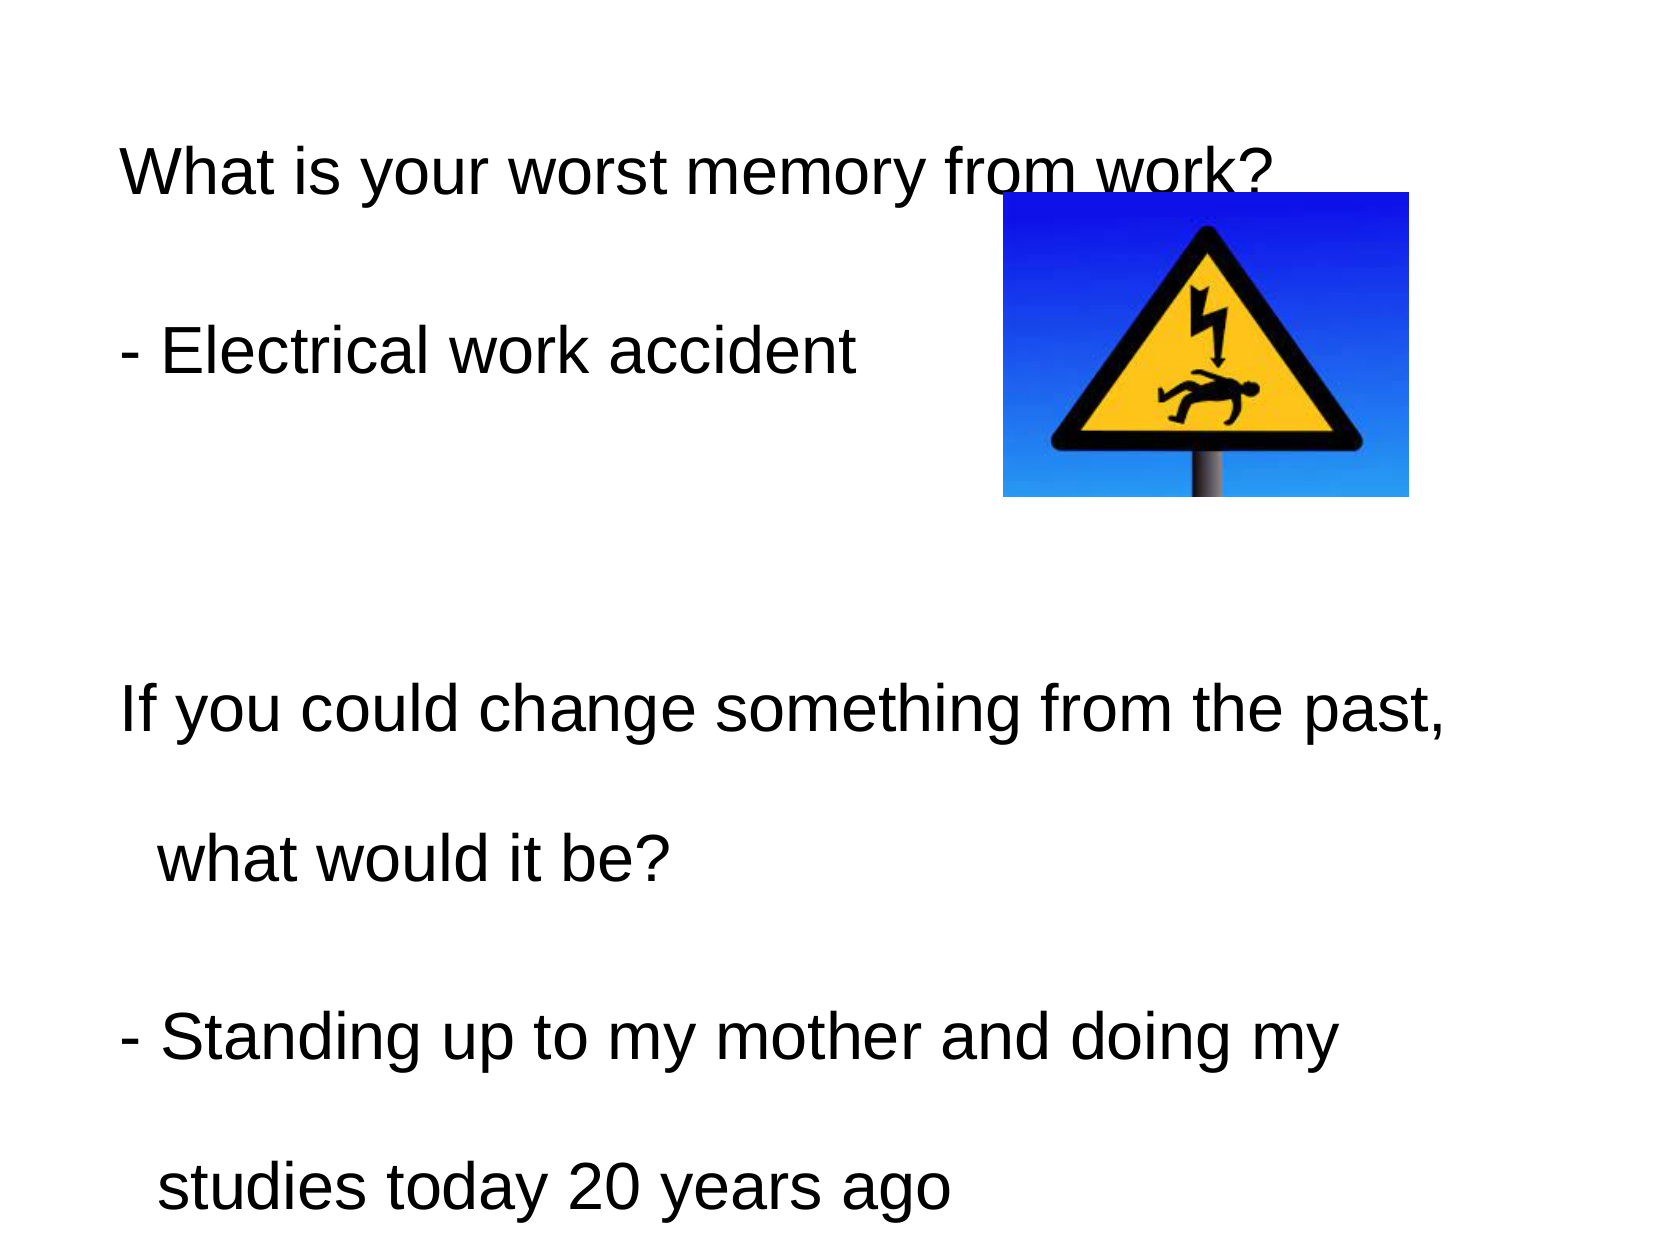

# What is your worst memory from work?
- Electrical work accident
If you could change something from the past, what would it be?
- Standing up to my mother and doing my studies today 20 years ago